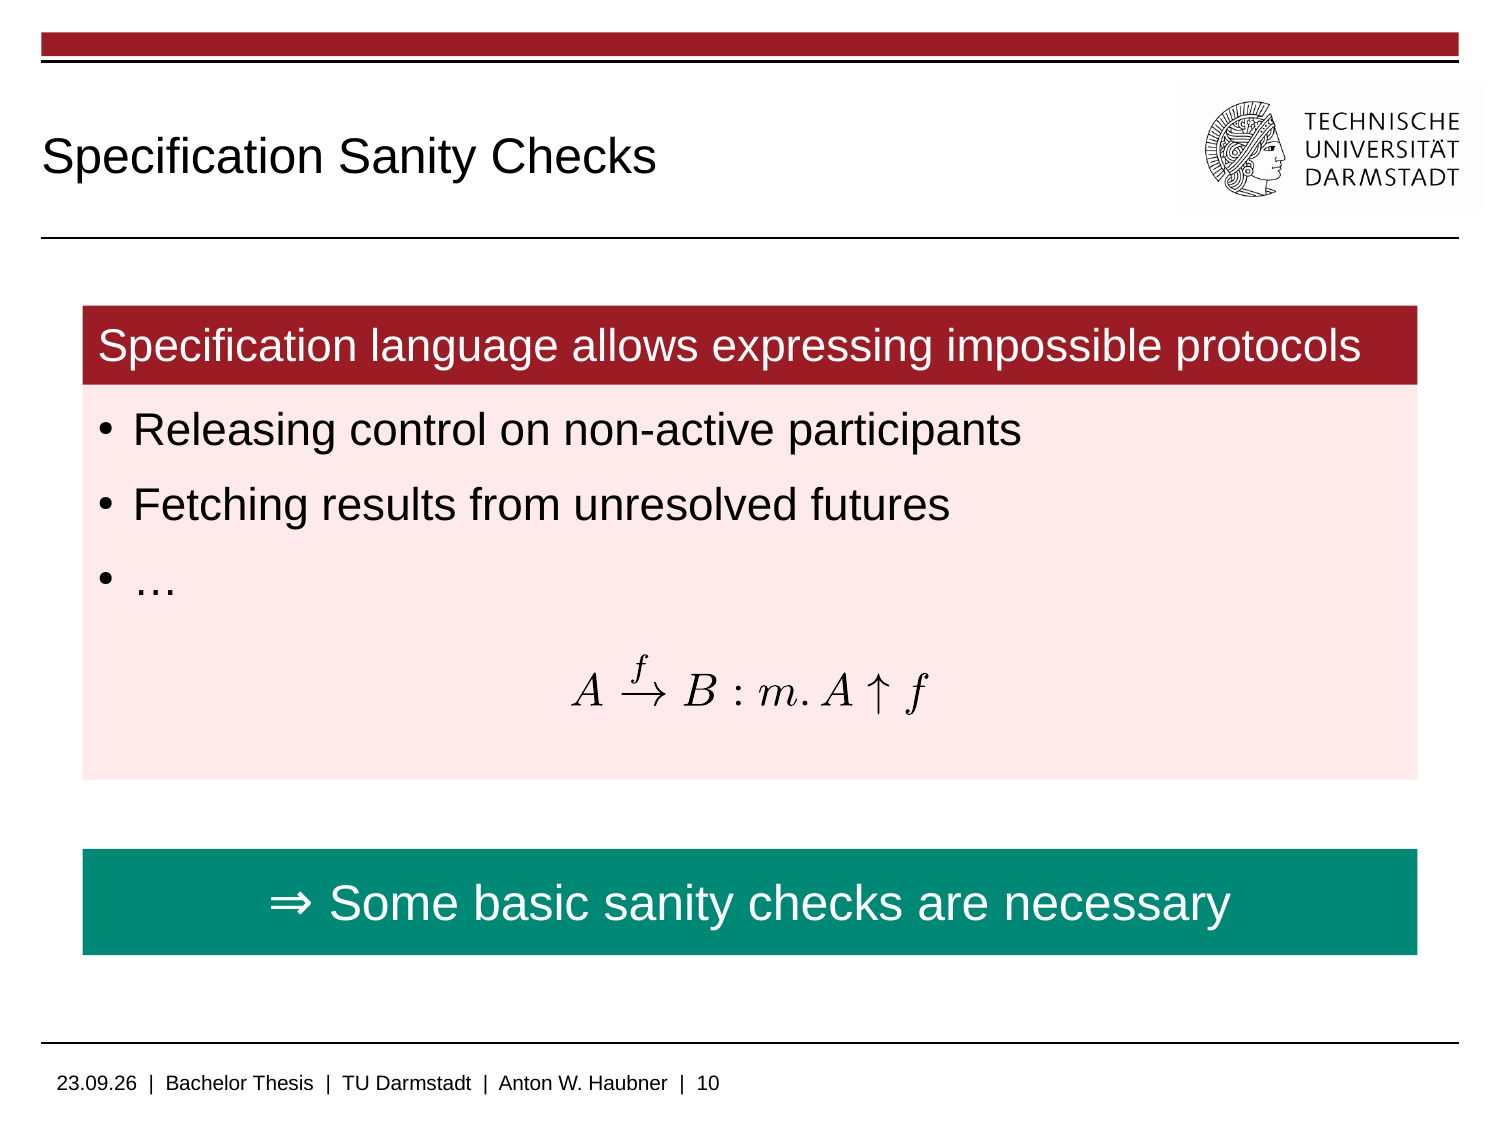

# Specification Sanity Checks
Specification language allows expressing impossible protocols
Releasing control on non-active participants
Fetching results from unresolved futures
…
⇒ Some basic sanity checks are necessary